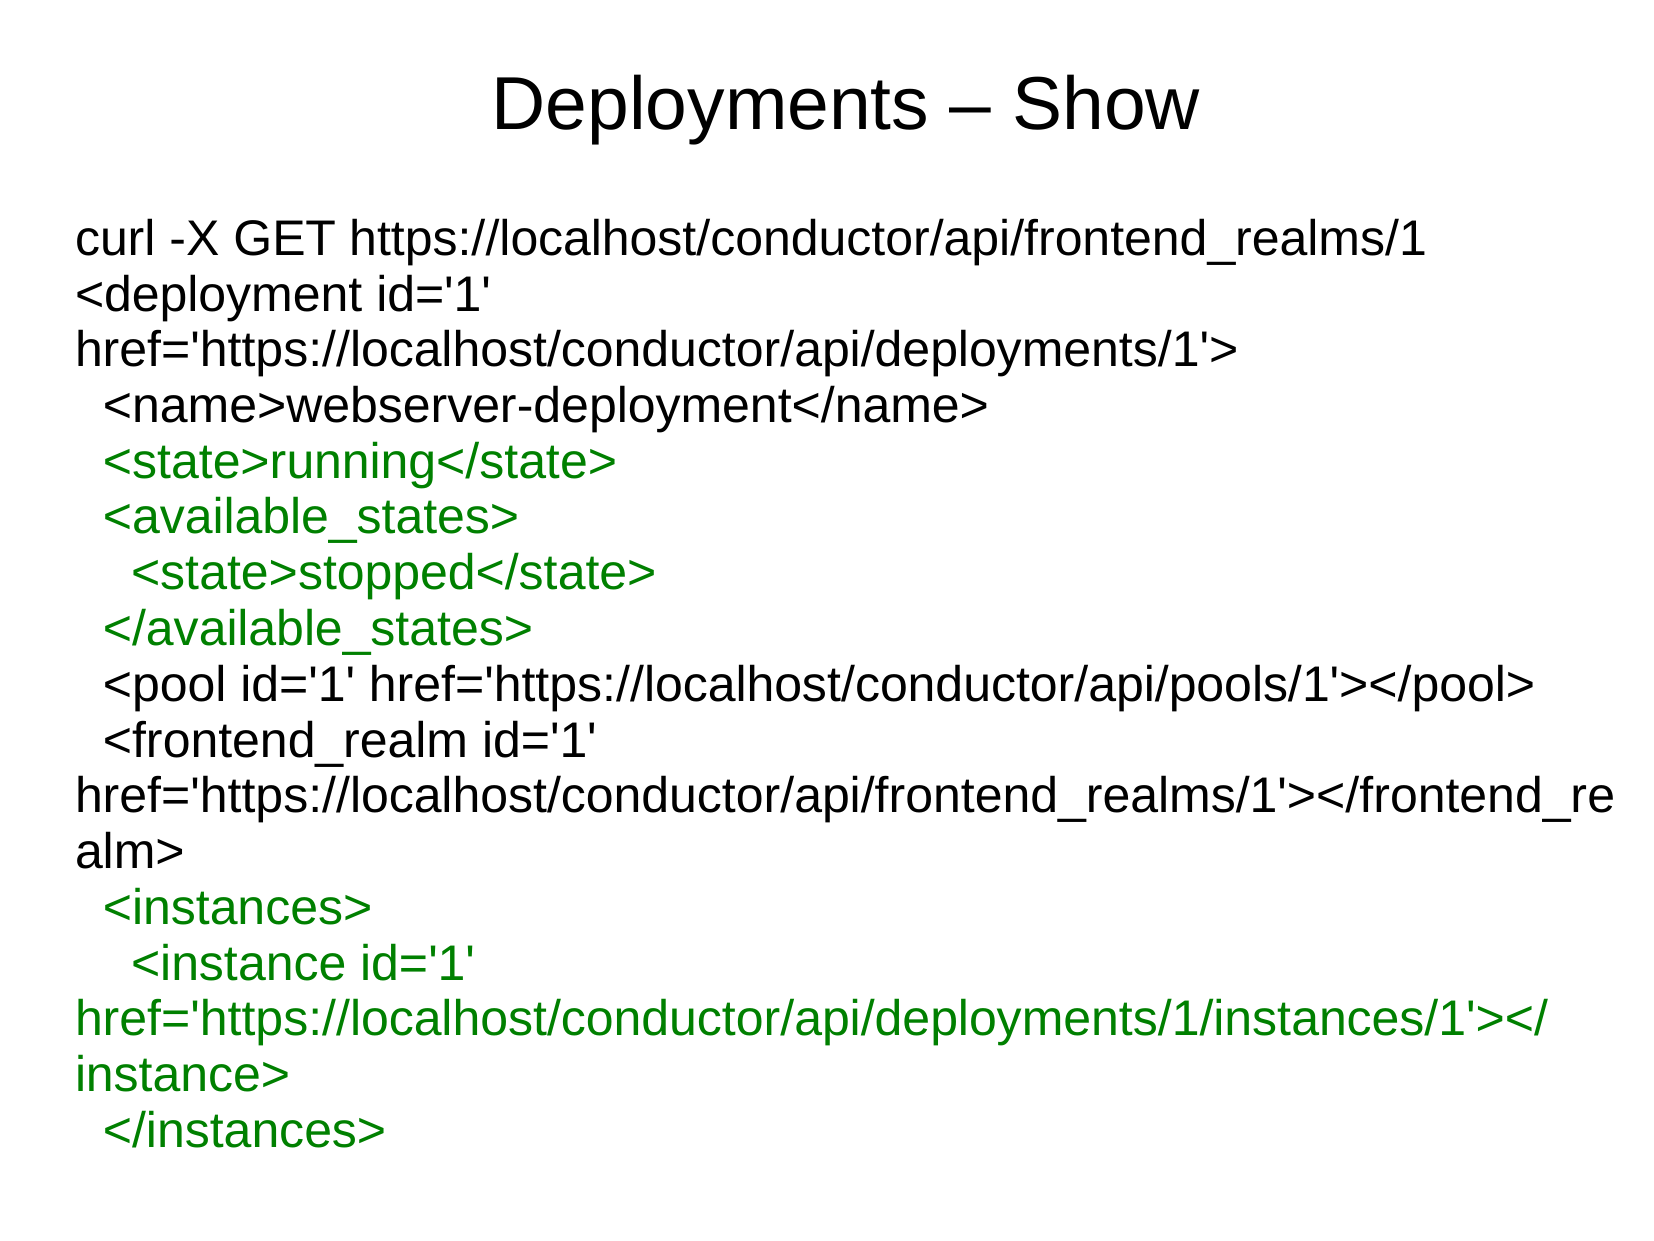

# Deployments – Show
curl -X GET https://localhost/conductor/api/frontend_realms/1
<deployment id='1' href='https://localhost/conductor/api/deployments/1'>
 <name>webserver-deployment</name>
 <state>running</state>
 <available_states>
 <state>stopped</state>
 </available_states>
 <pool id='1' href='https://localhost/conductor/api/pools/1'></pool>
 <frontend_realm id='1' href='https://localhost/conductor/api/frontend_realms/1'></frontend_realm>
 <instances>
 <instance id='1' href='https://localhost/conductor/api/deployments/1/instances/1'></instance>
 </instances>